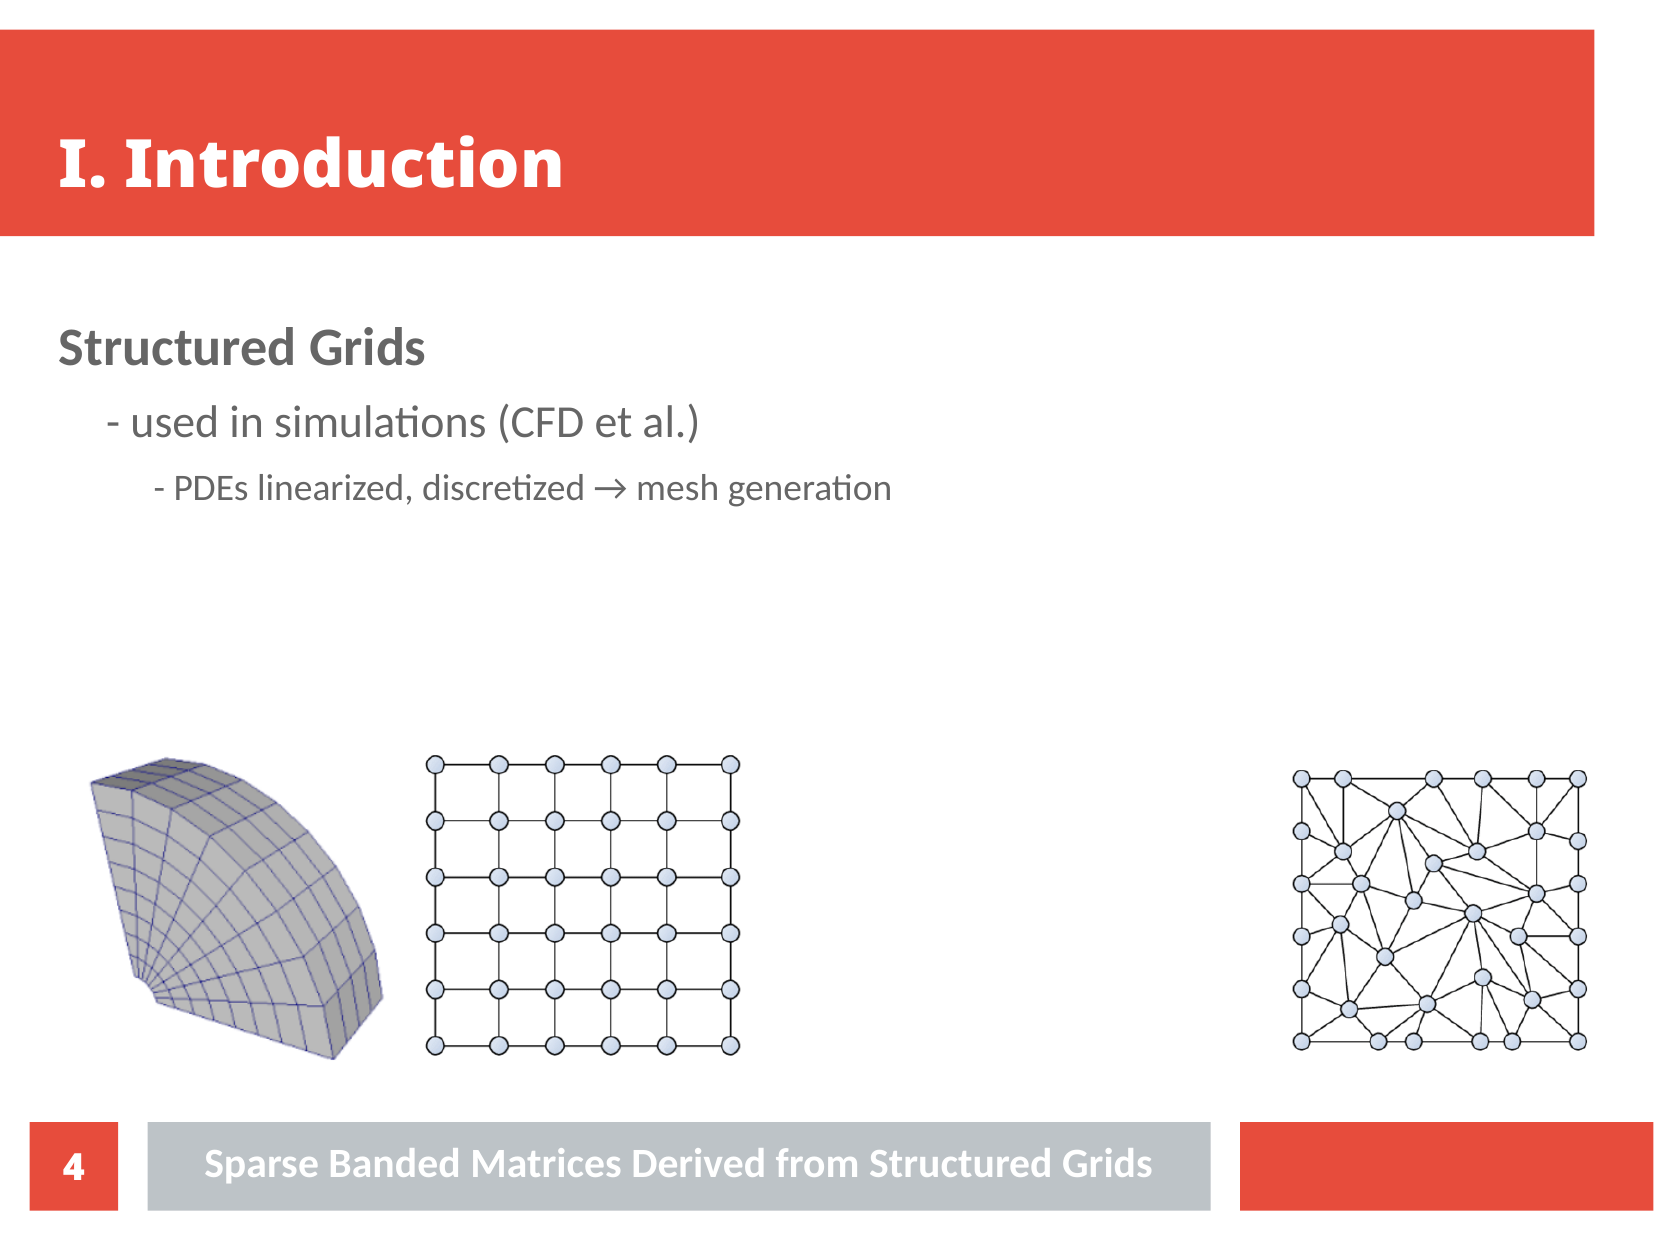

# I. Introduction
Structured Grids
- used in simulations (CFD et al.)
- PDEs linearized, discretized → mesh generation
4
Sparse Banded Matrices Derived from Structured Grids